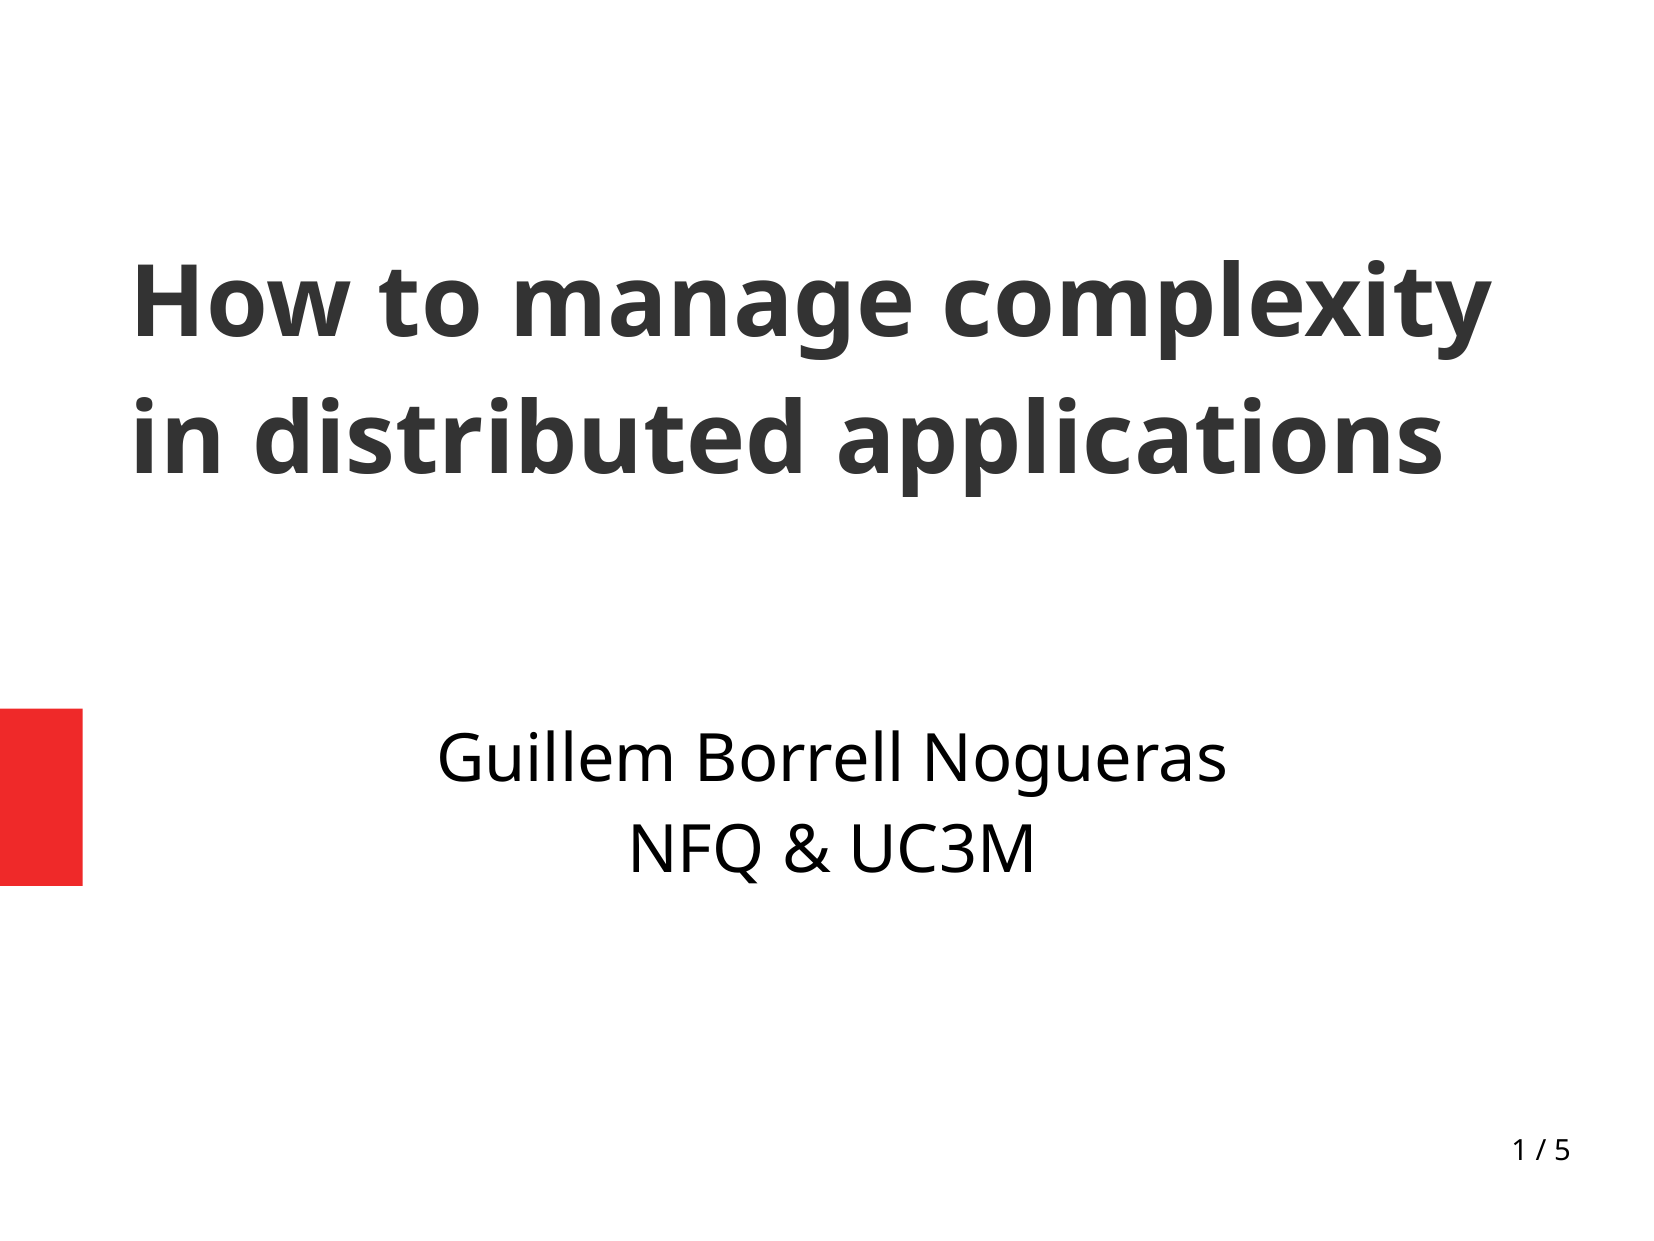

# How to manage complexity in distributed applications
Guillem Borrell Nogueras
NFQ & UC3M
1